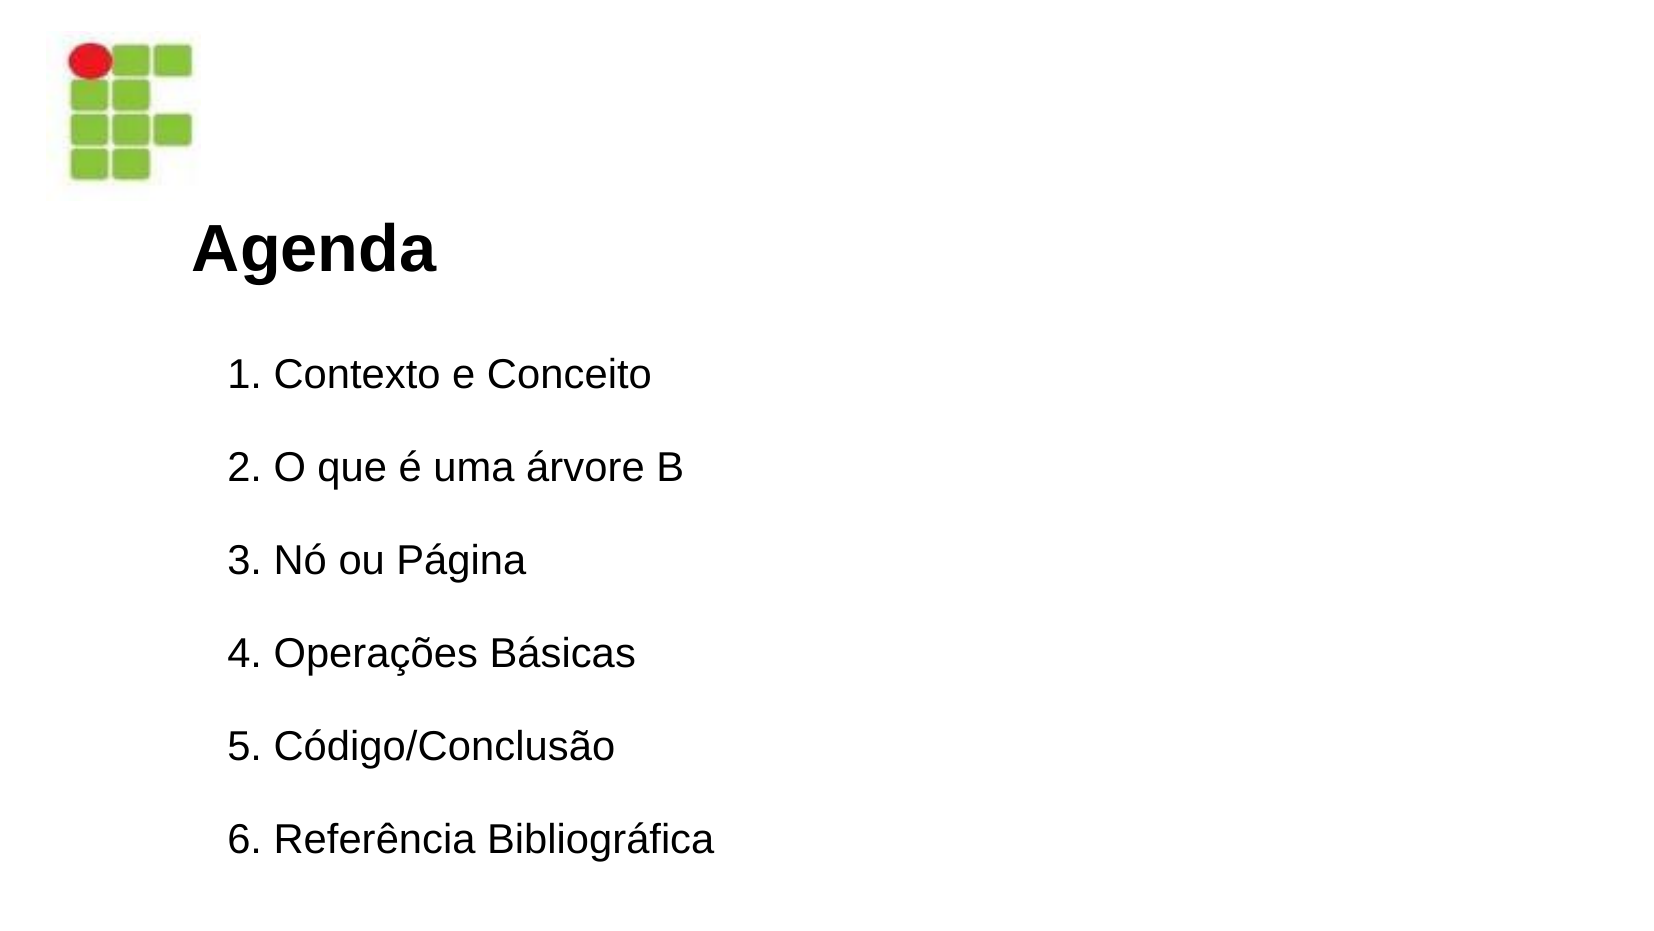

Agenda
1. Contexto e Conceito
2. O que é uma árvore B
3. Nó ou Página
4. Operações Básicas
5. Código/Conclusão
6. Referência Bibliográfica